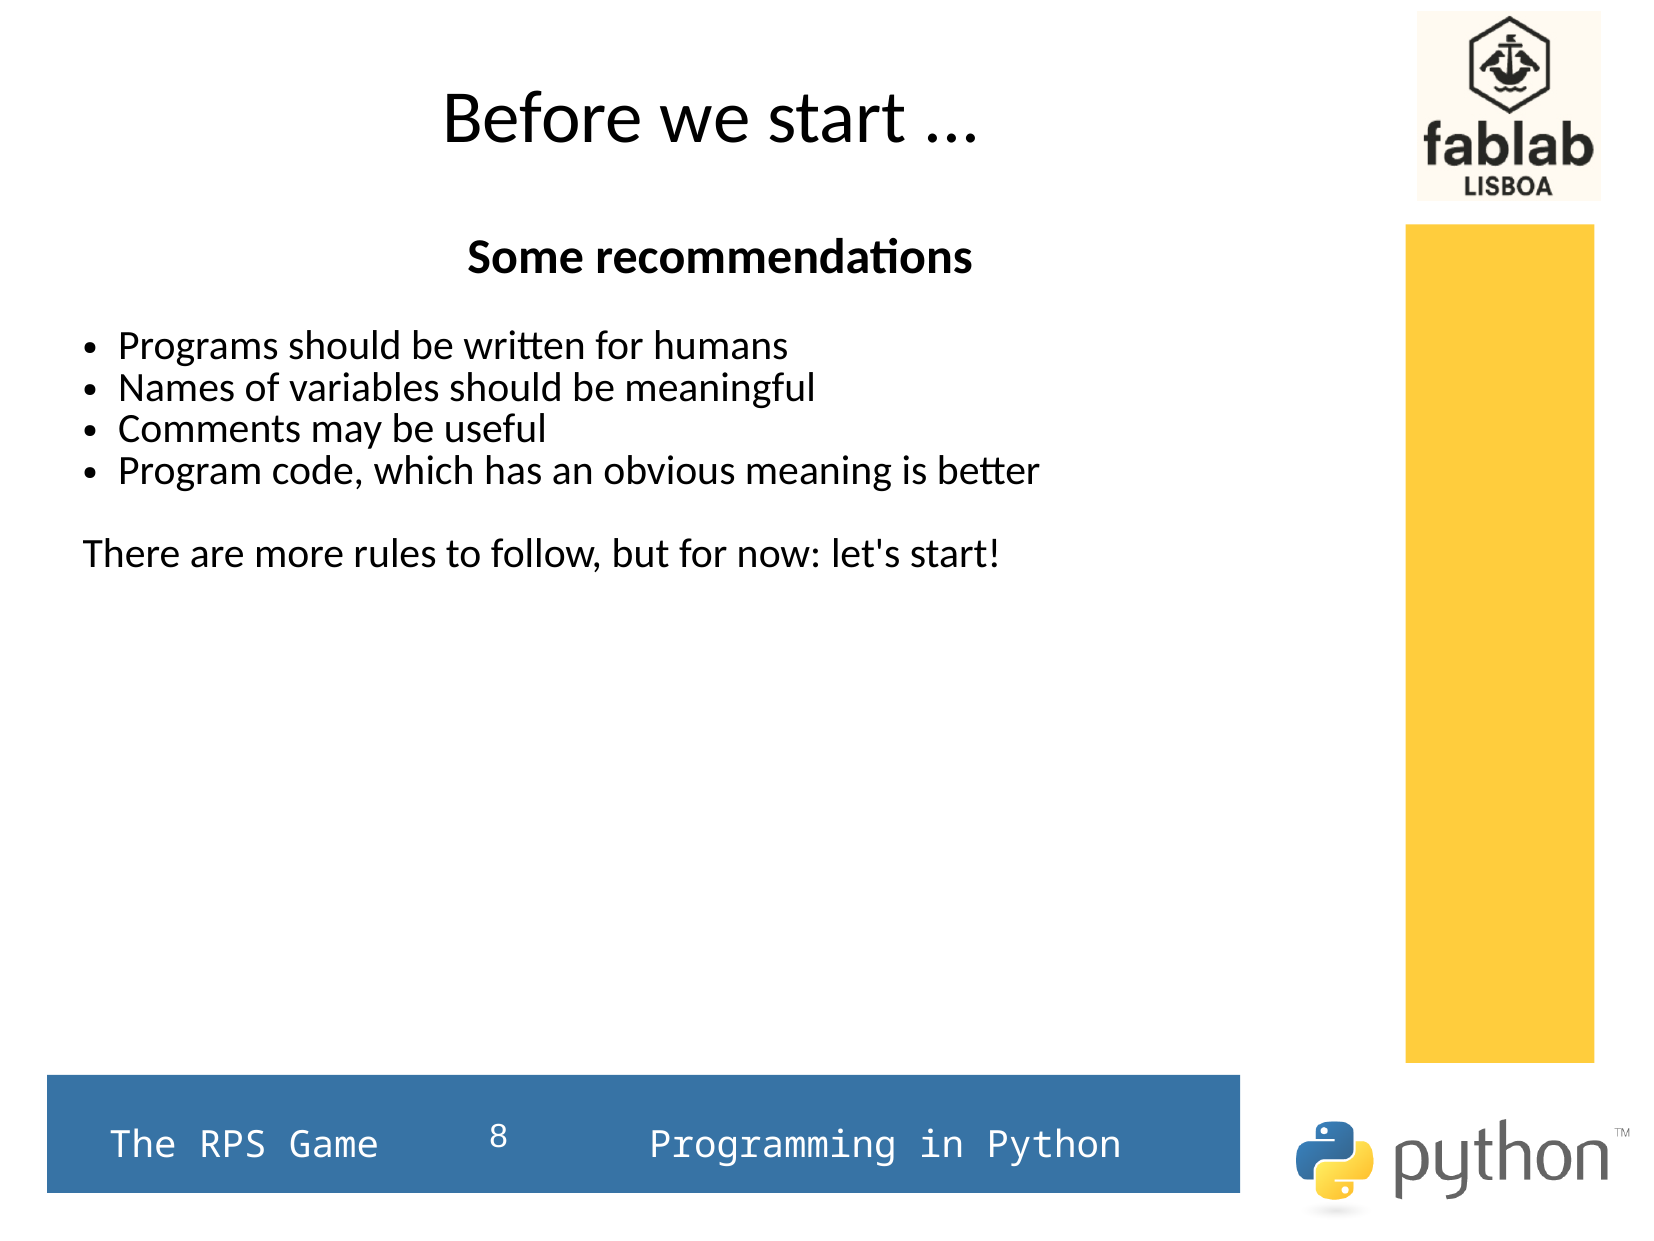

# Before we start ...
Some recommendations
Programs should be written for humans
Names of variables should be meaningful
Comments may be useful
Program code, which has an obvious meaning is better
There are more rules to follow, but for now: let's start!
The RPS Game Programming in Python